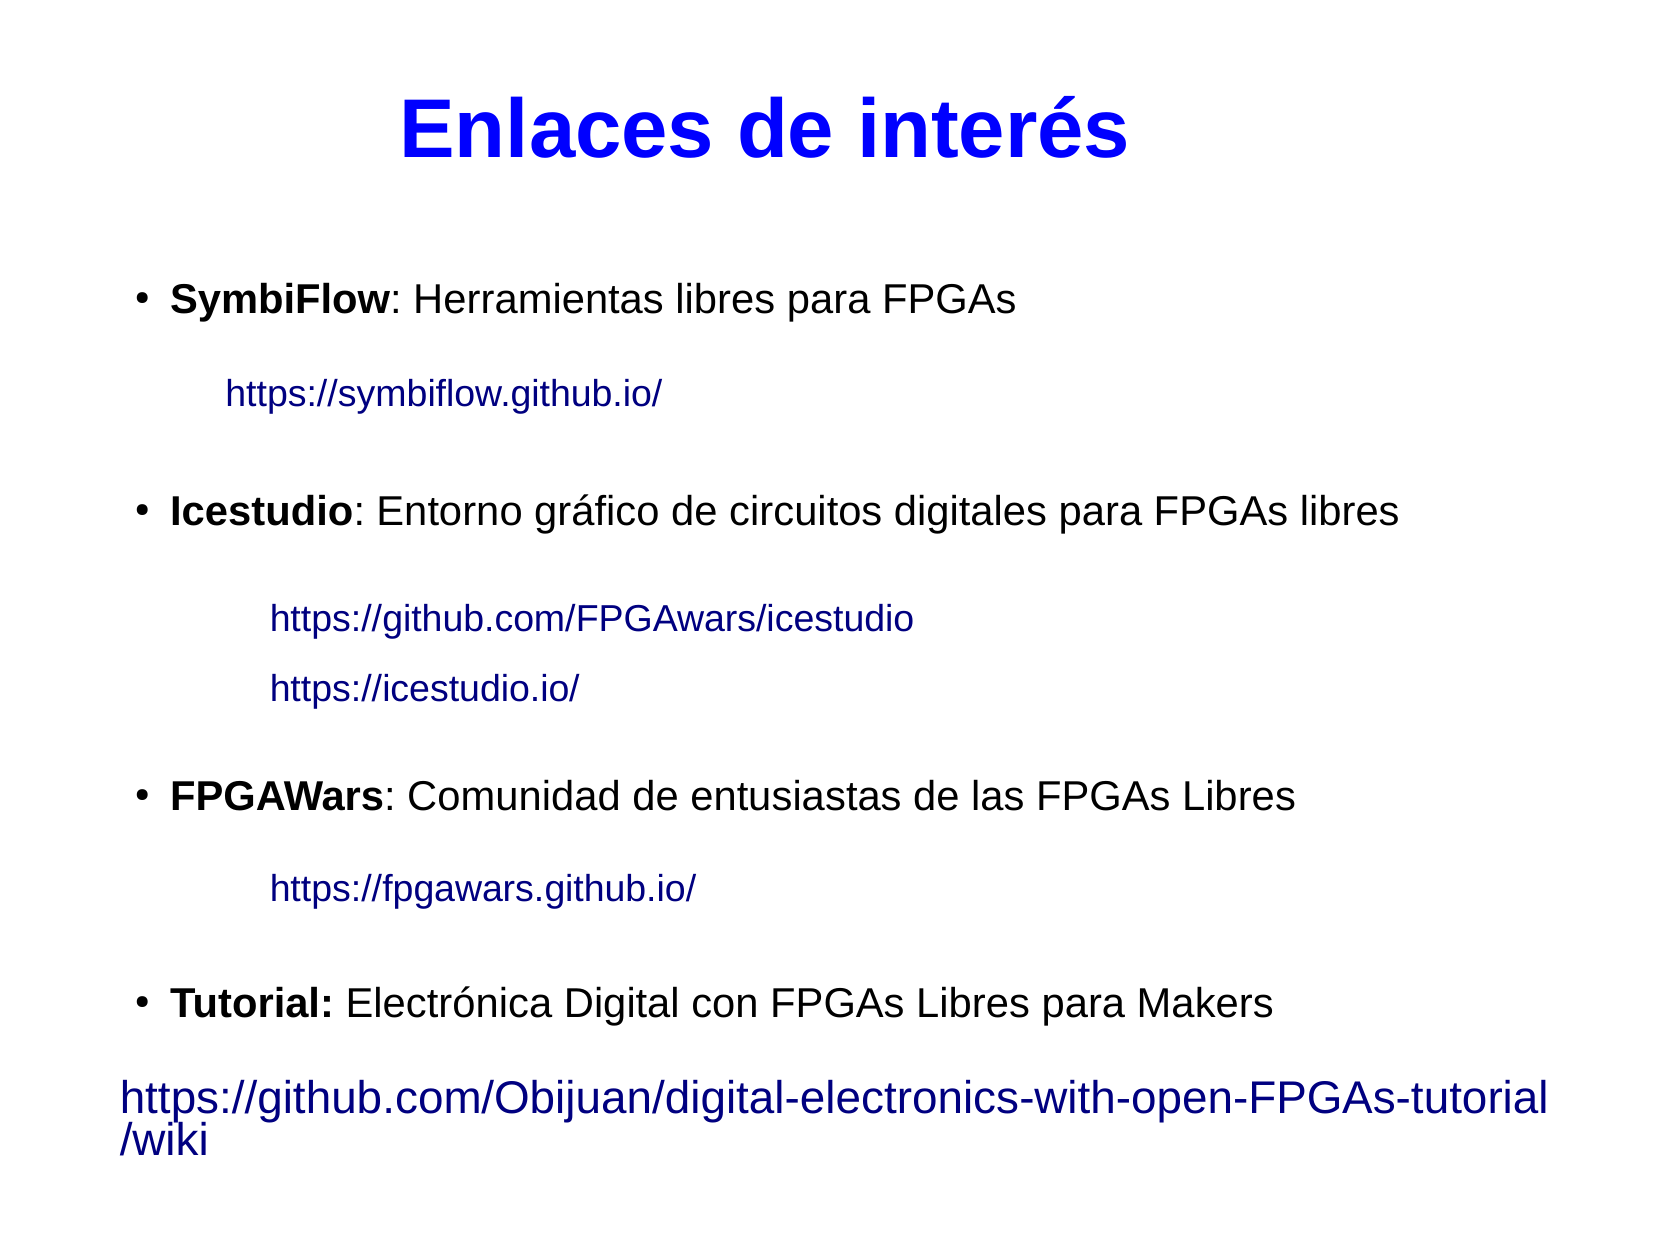

Enlaces de interés
SymbiFlow: Herramientas libres para FPGAs
https://symbiflow.github.io/
Icestudio: Entorno gráfico de circuitos digitales para FPGAs libres
https://github.com/FPGAwars/icestudio
https://icestudio.io/
FPGAWars: Comunidad de entusiastas de las FPGAs Libres
https://fpgawars.github.io/
Tutorial: Electrónica Digital con FPGAs Libres para Makers
https://github.com/Obijuan/digital-electronics-with-open-FPGAs-tutorial/wiki